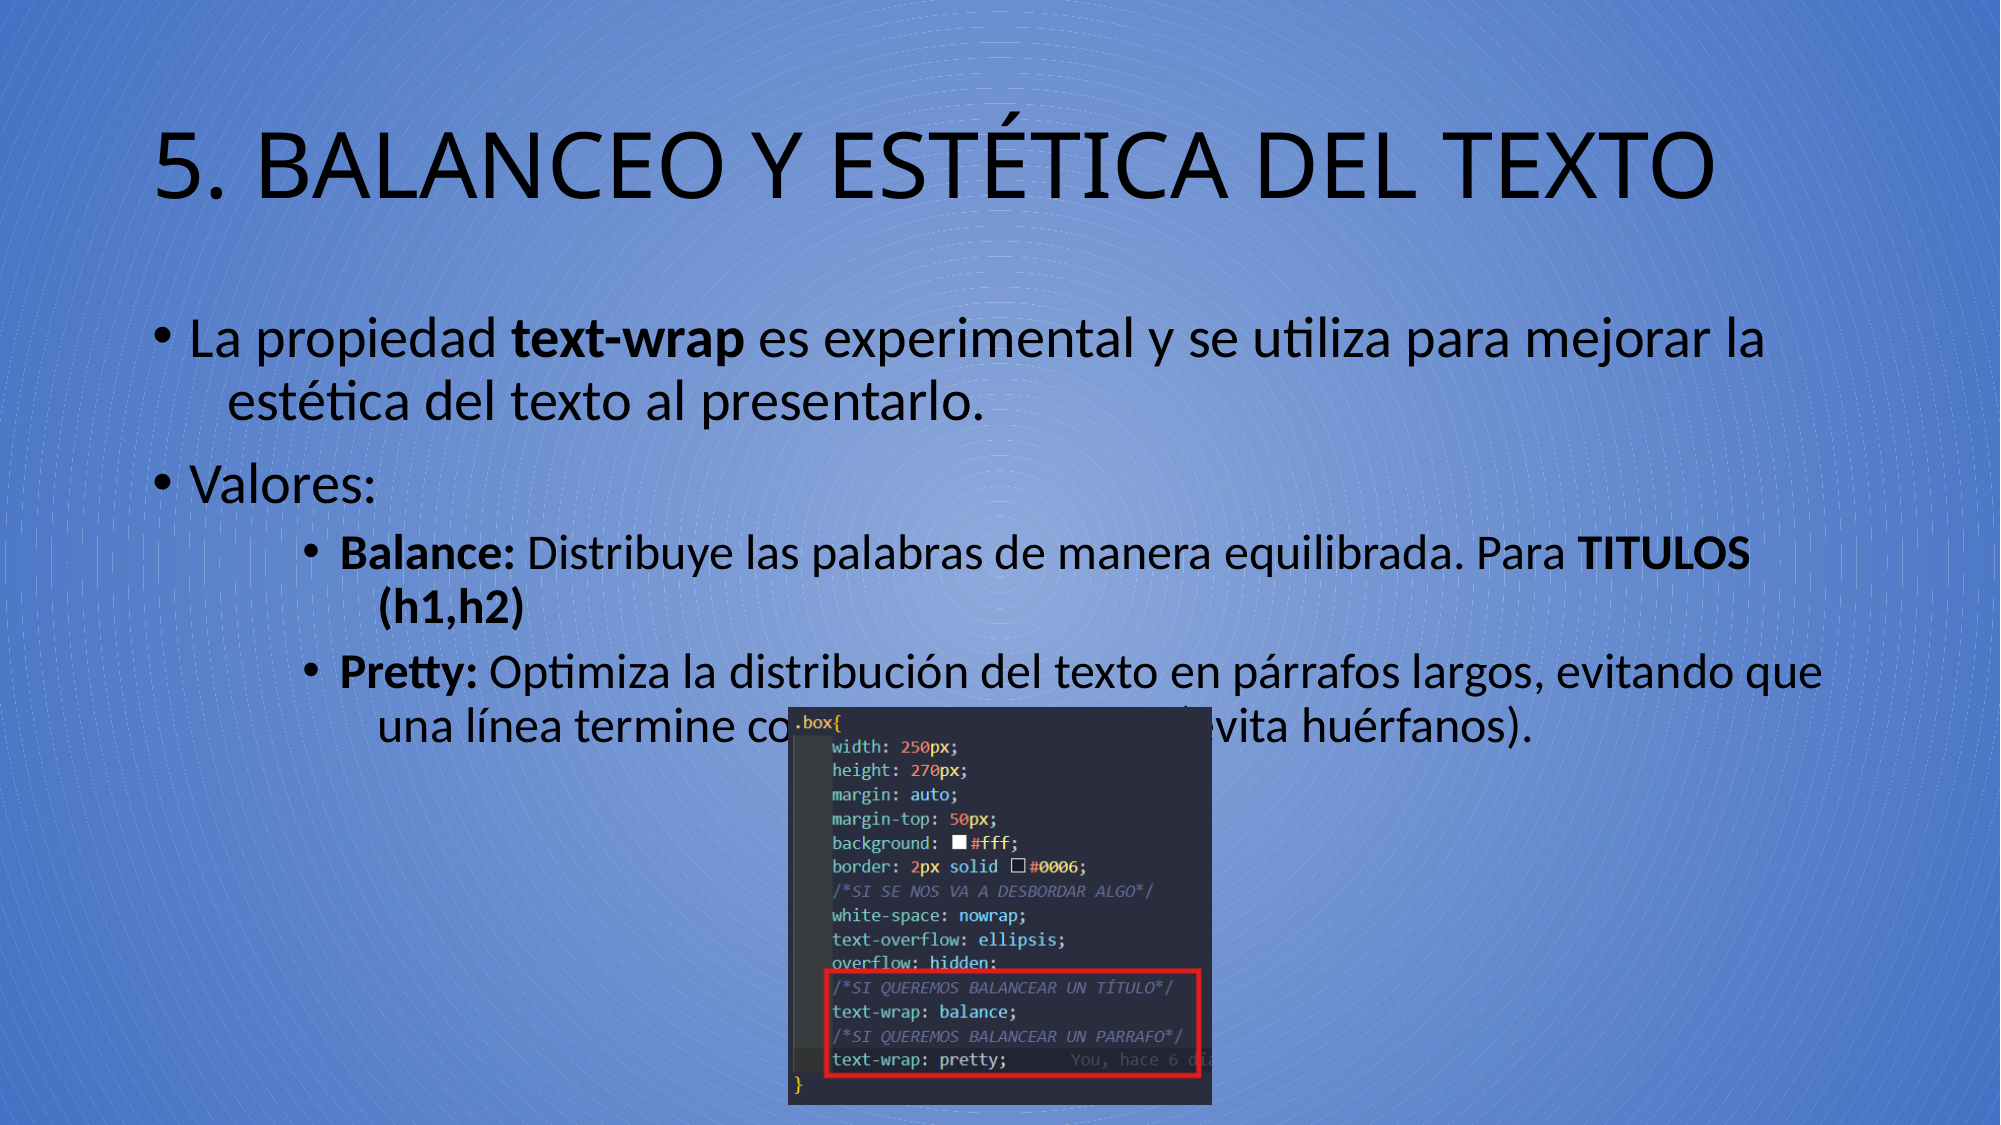

# 5. BALANCEO Y ESTÉTICA DEL TEXTO
La propiedad text-wrap es experimental y se utiliza para mejorar la estética del texto al presentarlo.
Valores:
Balance: Distribuye las palabras de manera equilibrada. Para TITULOS (h1,h2)
Pretty: Optimiza la distribución del texto en párrafos largos, evitando que una línea termine con una sola palabra (evita huérfanos).